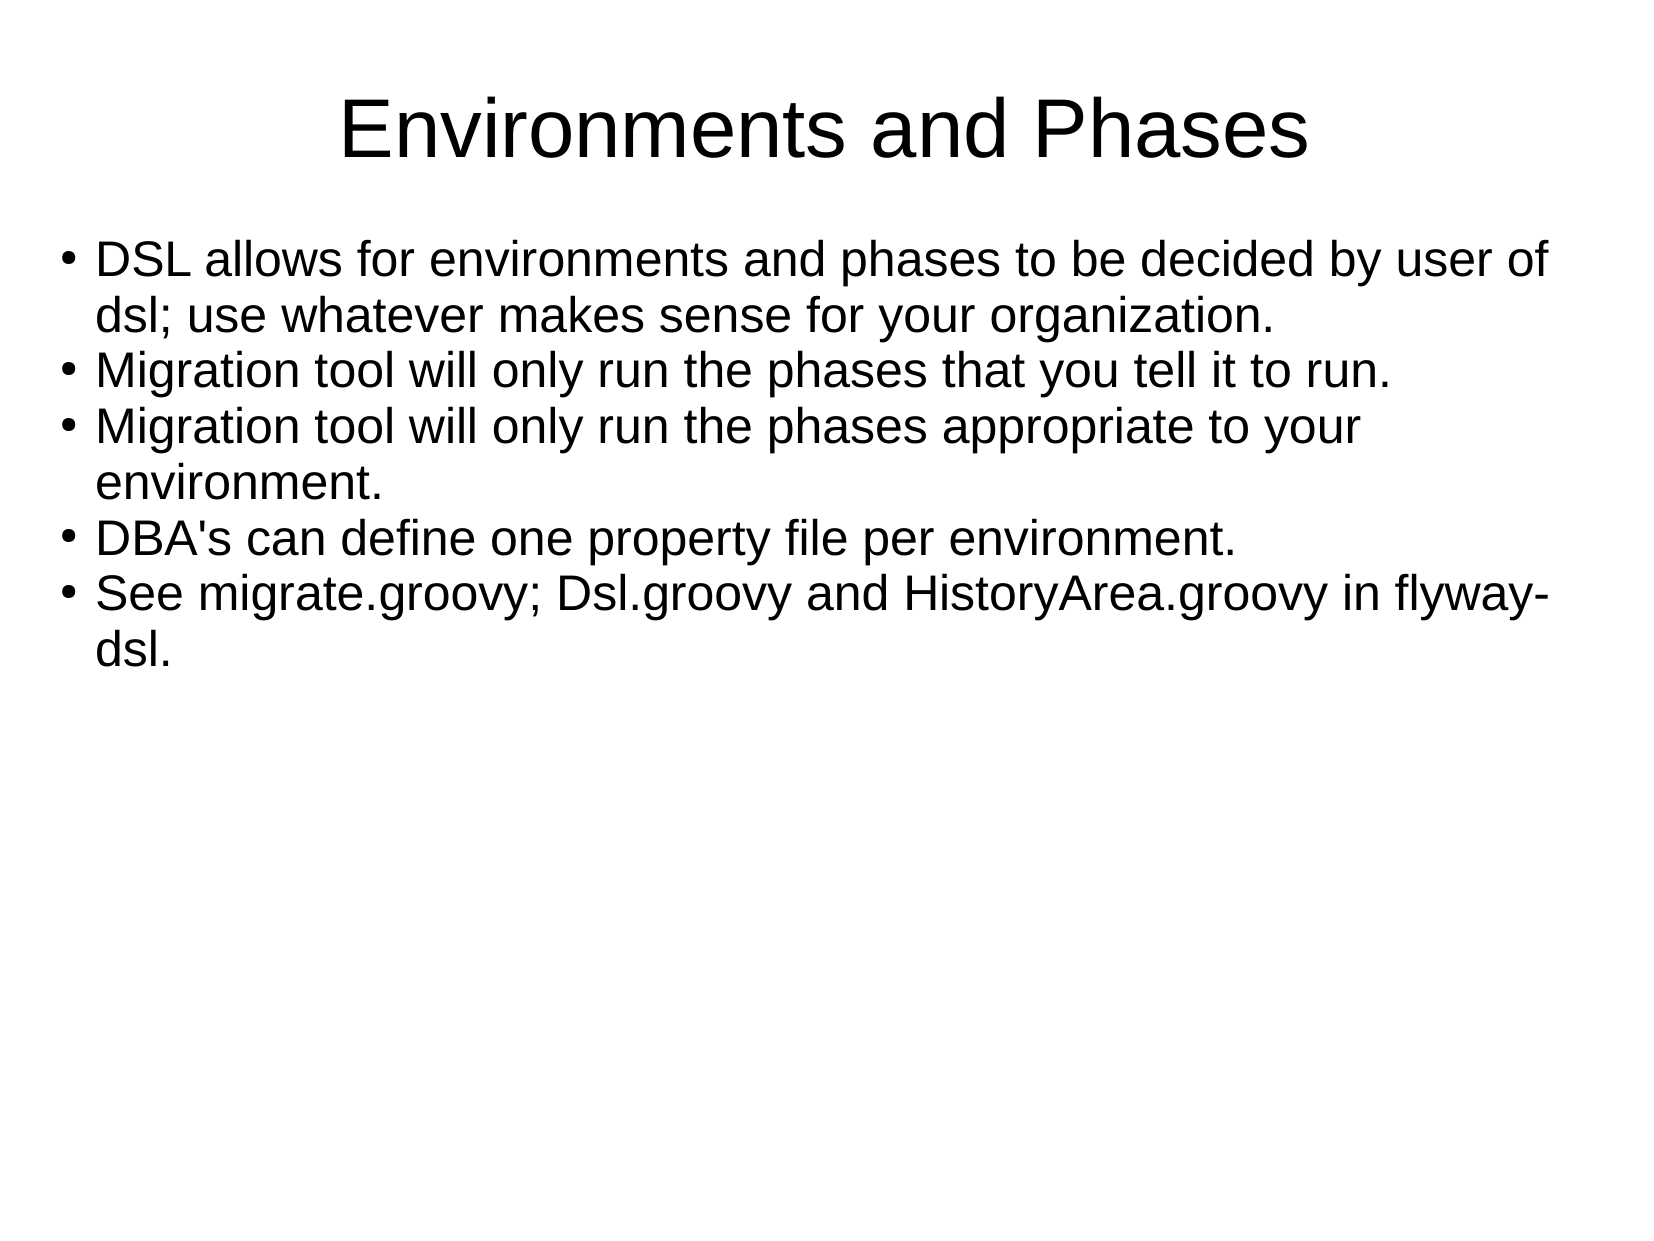

Environments and Phases
DSL allows for environments and phases to be decided by user of dsl; use whatever makes sense for your organization.
Migration tool will only run the phases that you tell it to run.
Migration tool will only run the phases appropriate to your environment.
DBA's can define one property file per environment.
See migrate.groovy; Dsl.groovy and HistoryArea.groovy in flyway-dsl.